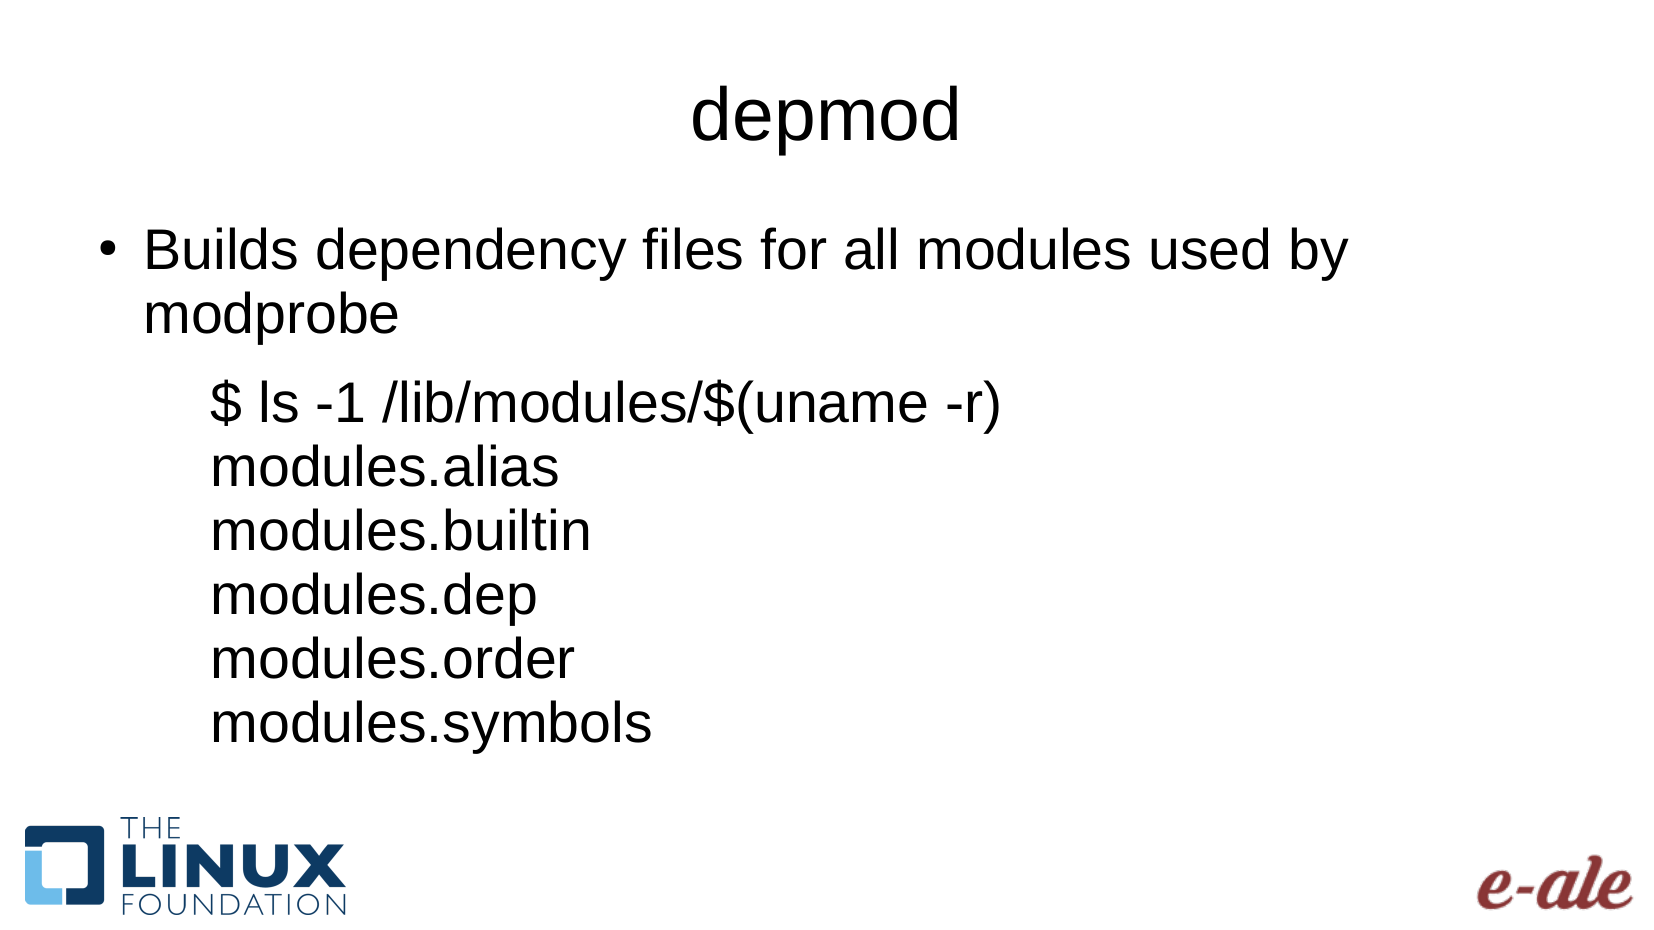

# depmod
Builds dependency files for all modules used by modprobe
 $ ls -1 /lib/modules/$(uname -r)
 modules.alias
 modules.builtin
 modules.dep
 modules.order
 modules.symbols